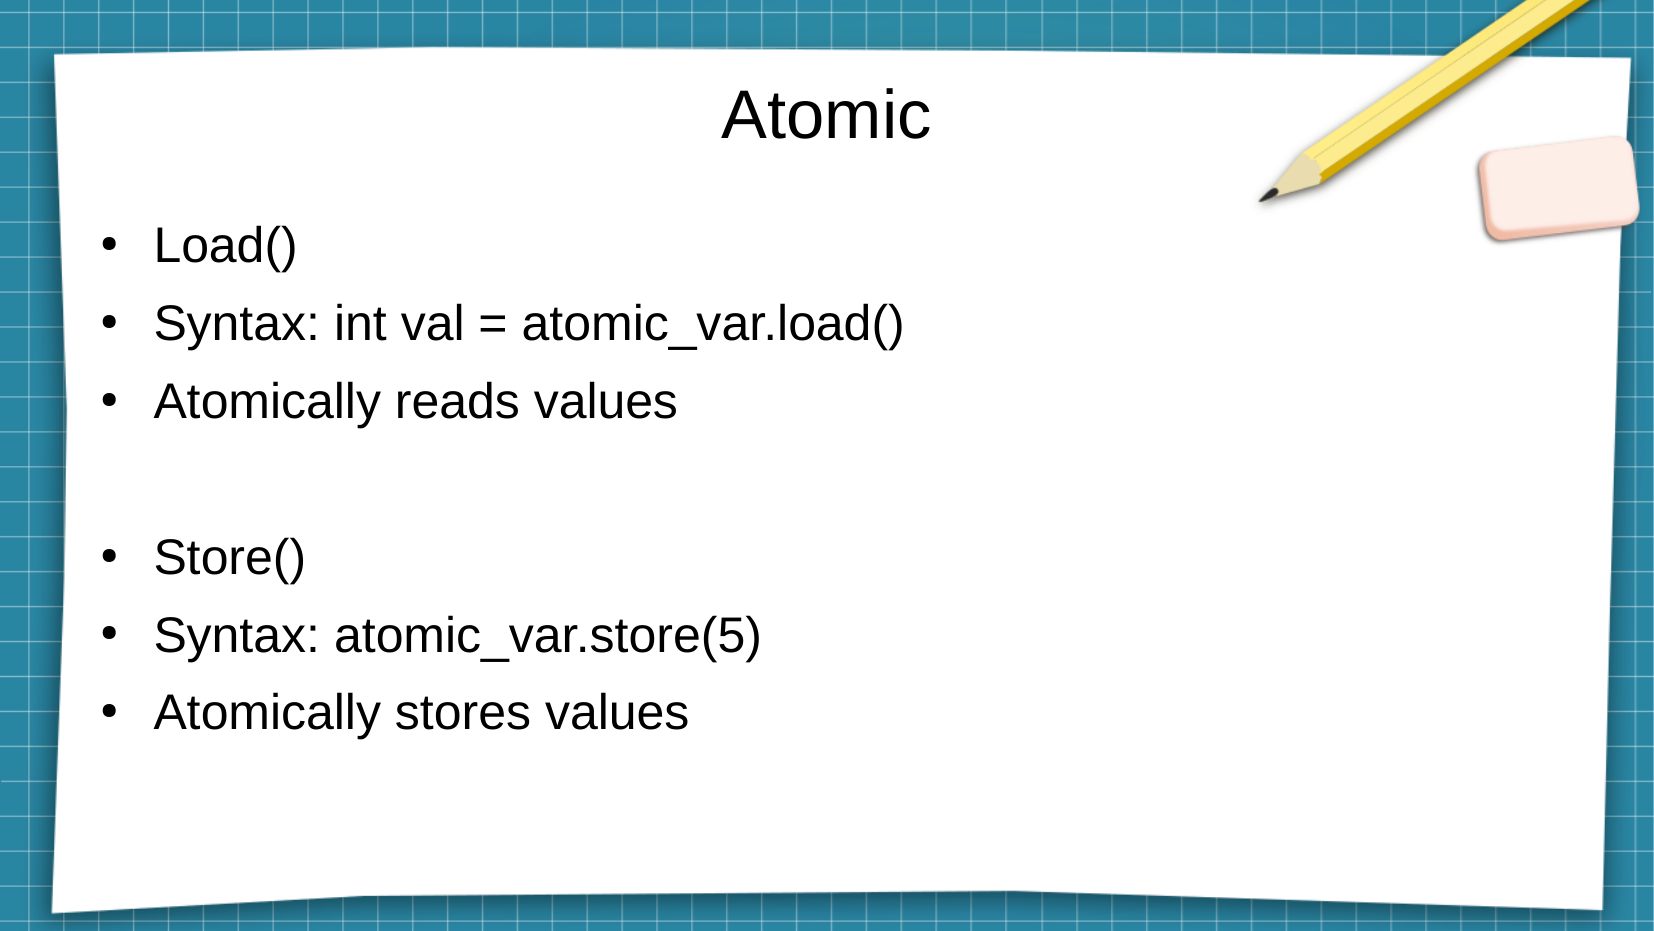

# Atomic
Load()
Syntax: int val = atomic_var.load()
Atomically reads values
Store()
Syntax: atomic_var.store(5)
Atomically stores values